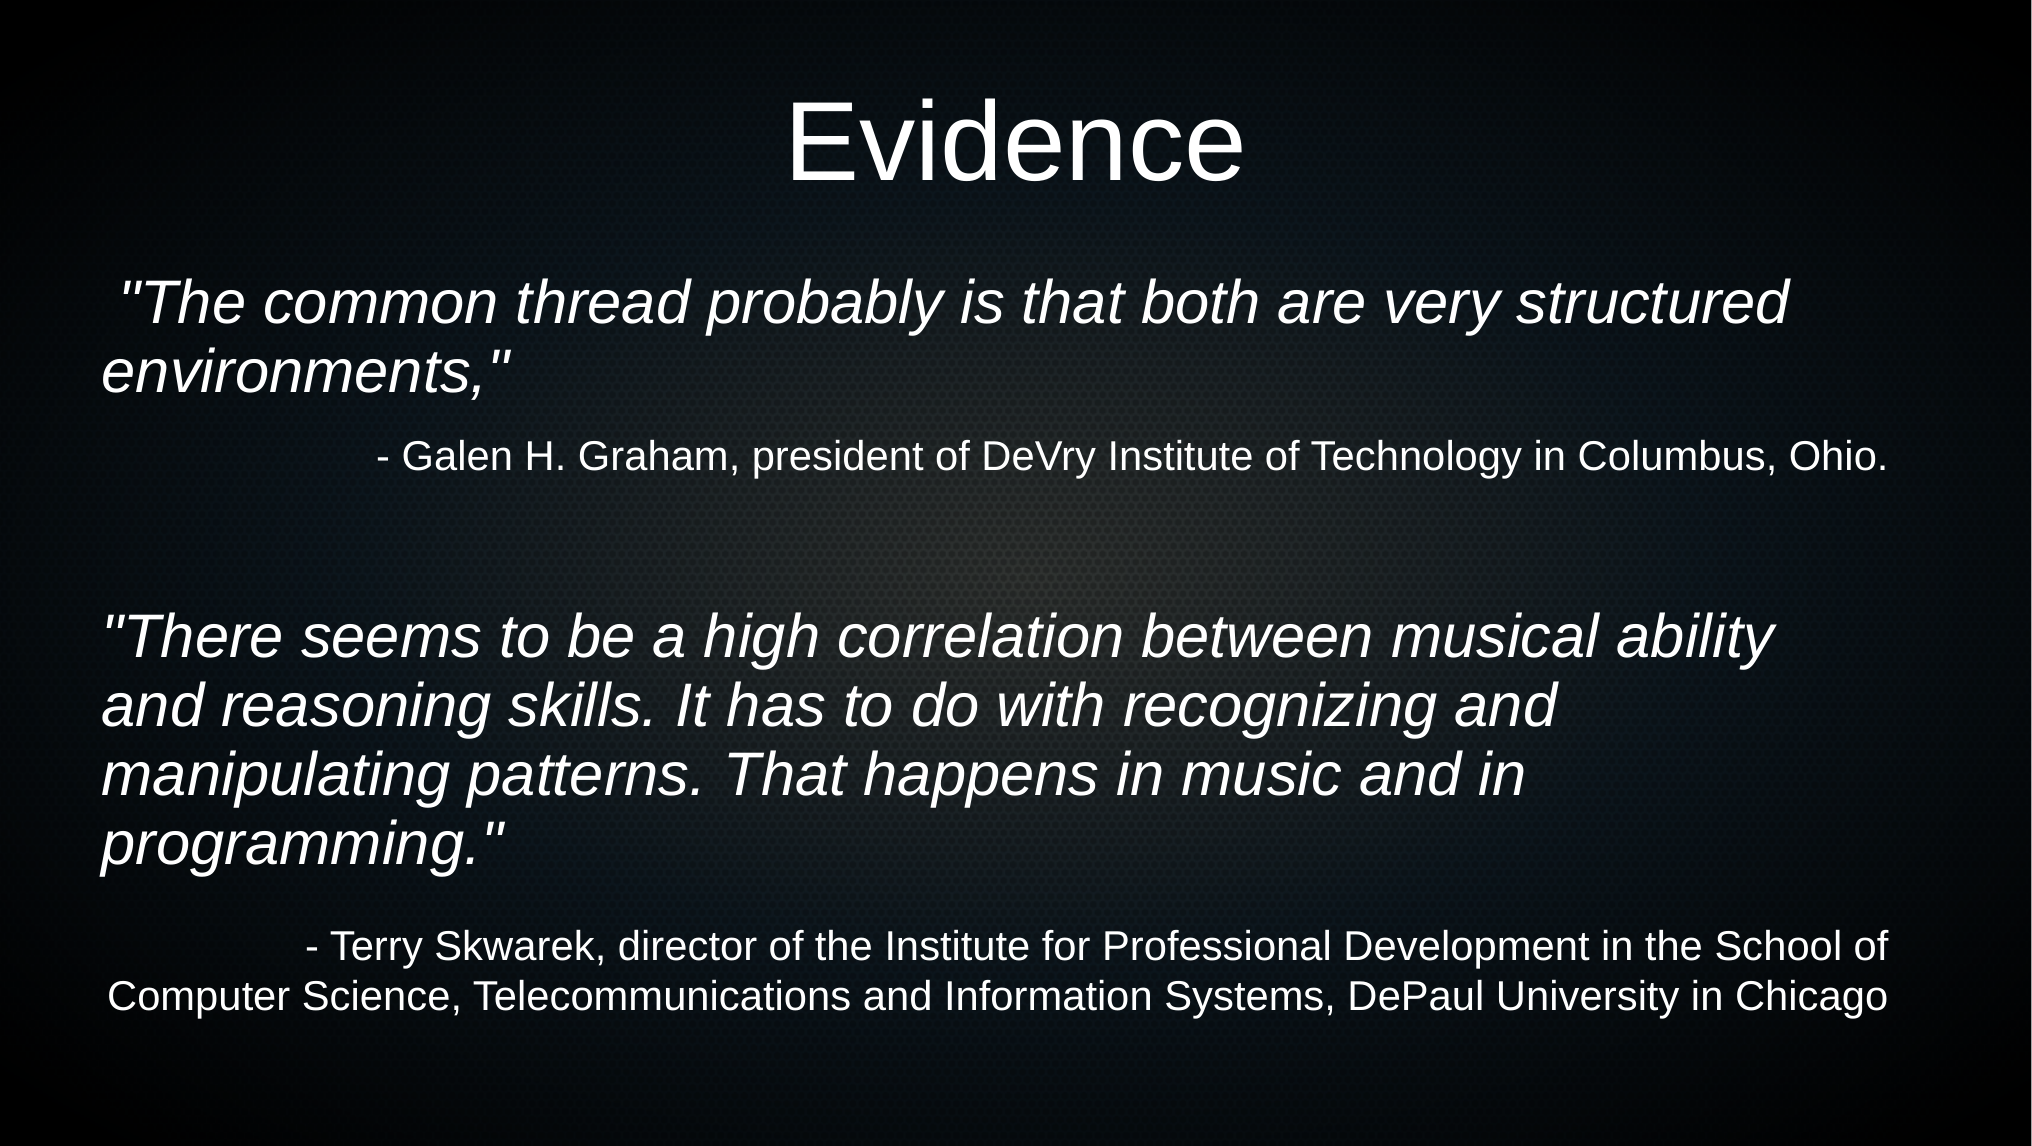

# Evidence
 "The common thread probably is that both are very structured environments,"
- Galen H. Graham, president of DeVry Institute of Technology in Columbus, Ohio.
"There seems to be a high correlation between musical ability and reasoning skills. It has to do with recognizing and manipulating patterns. That happens in music and in programming."
 - Terry Skwarek, director of the Institute for Professional Development in the School of Computer Science, Telecommunications and Information Systems, DePaul University in Chicago